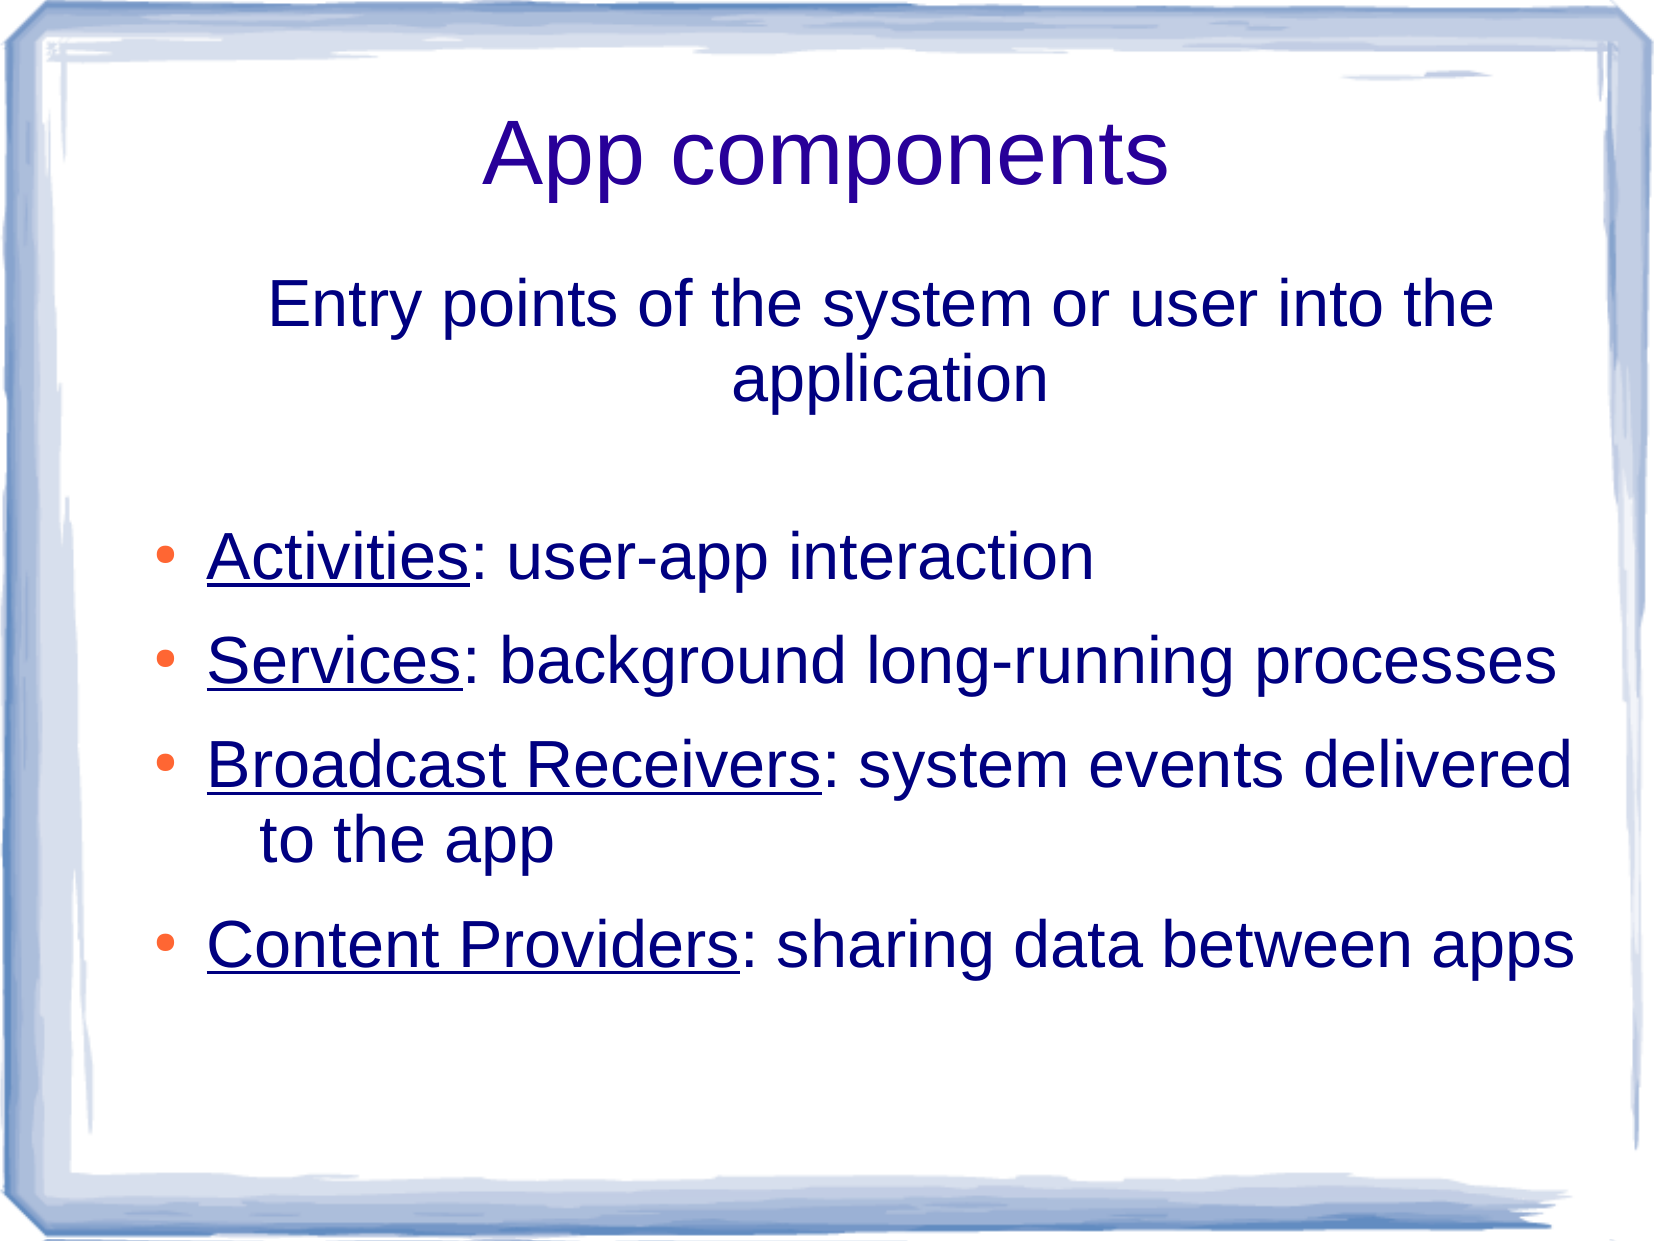

# App components
Entry points of the system or user into the application
Activities: user-app interaction
Services: background long-running processes
Broadcast Receivers: system events delivered to the app
Content Providers: sharing data between apps